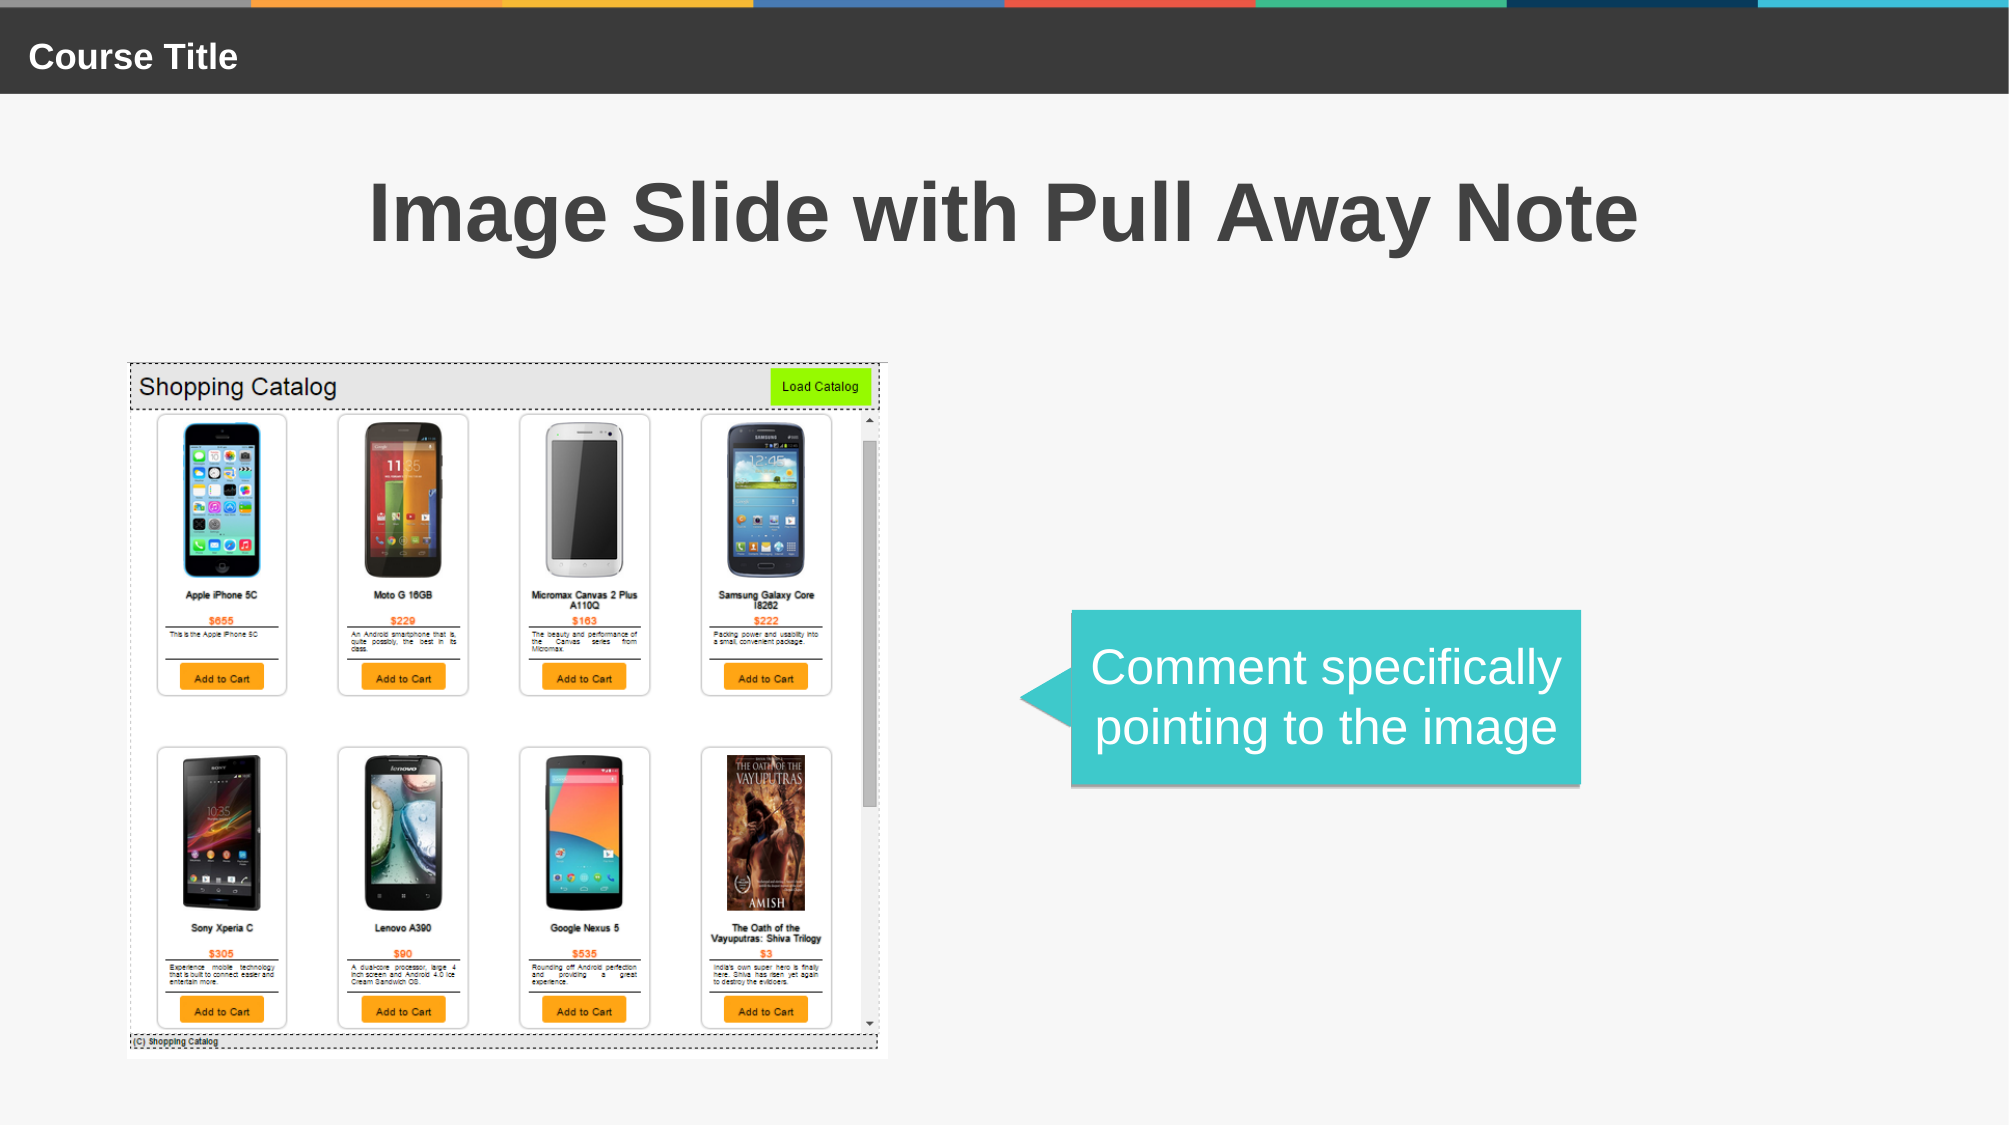

Course Title
Image Slide with Pull Away Note
Comment specifically pointing to the image